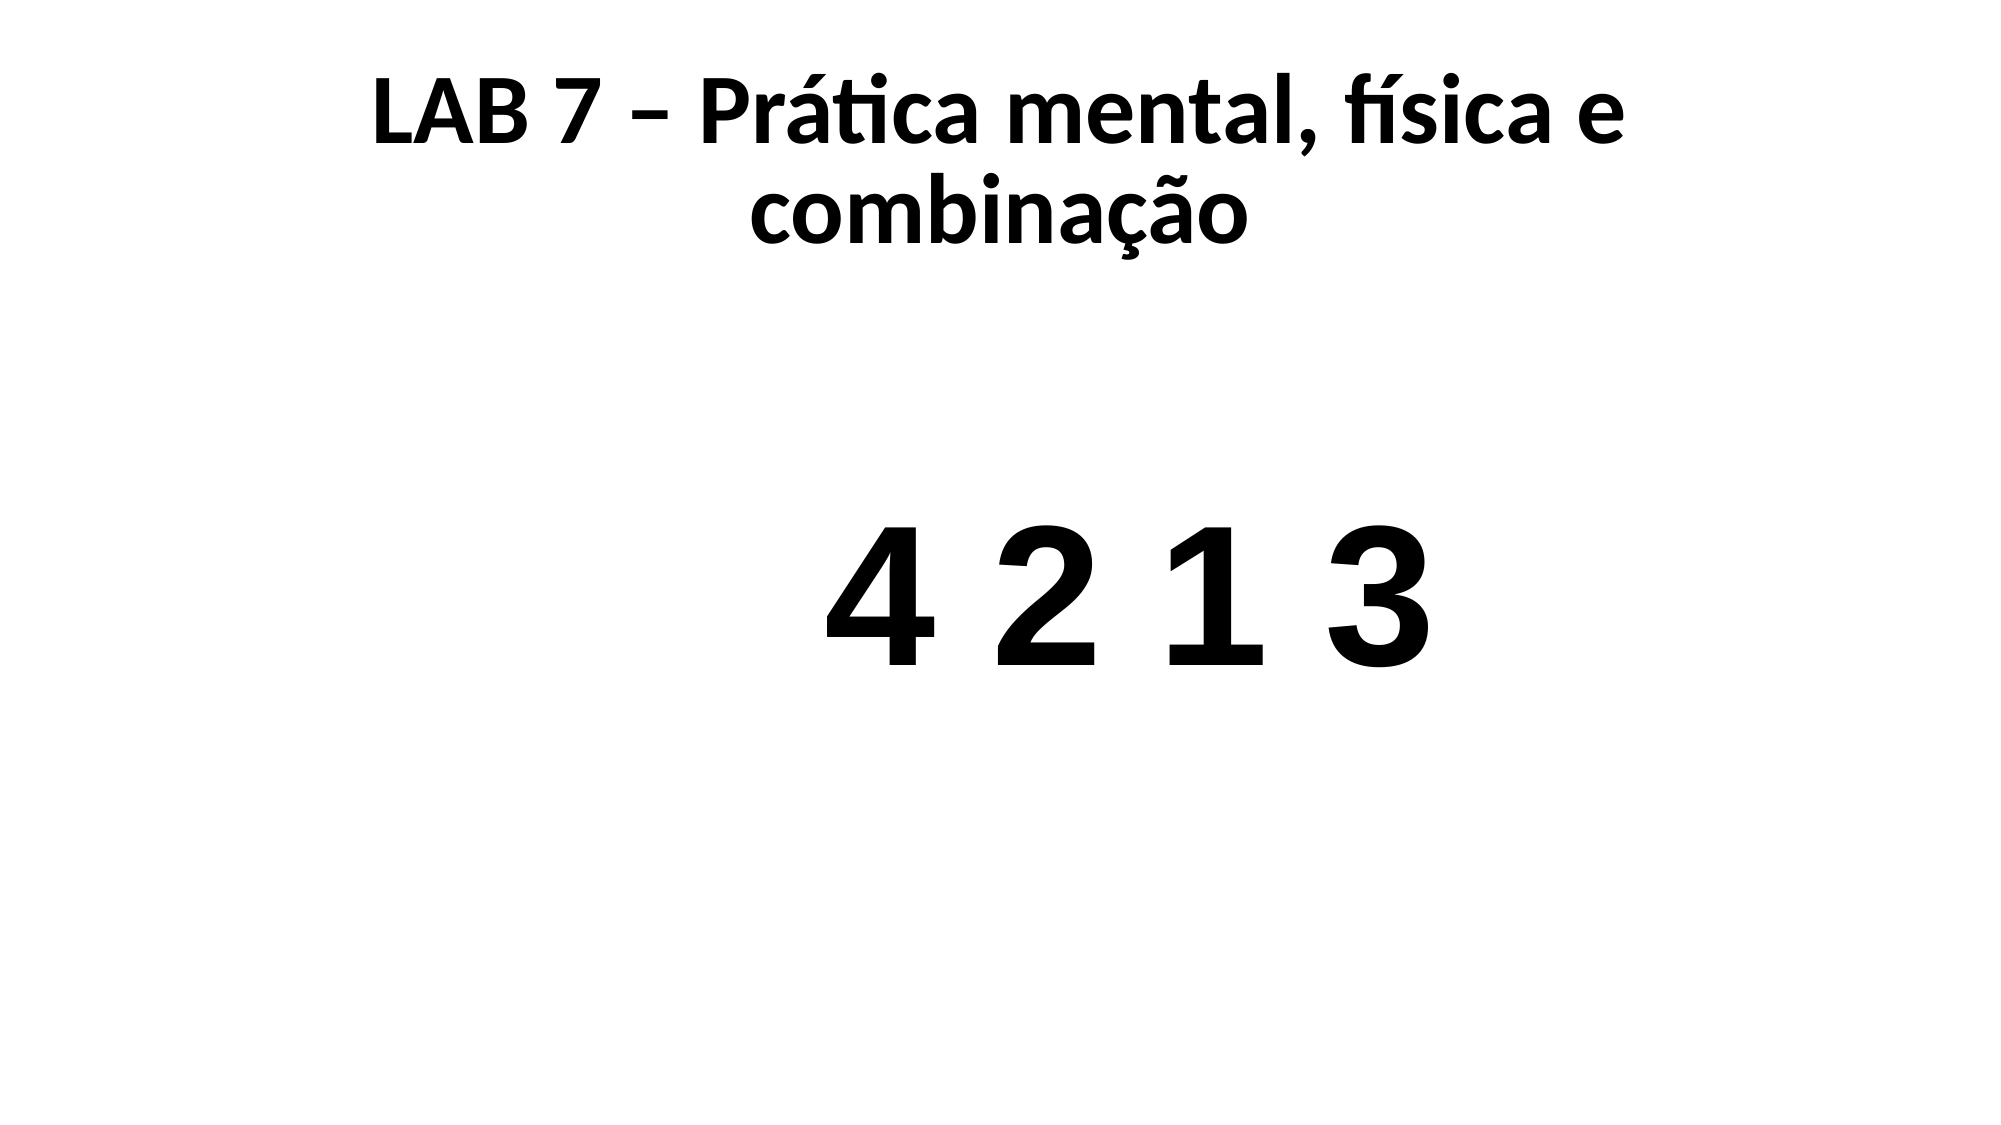

# LAB 7 – Prática mental, física e combinação
 4 2 1 3